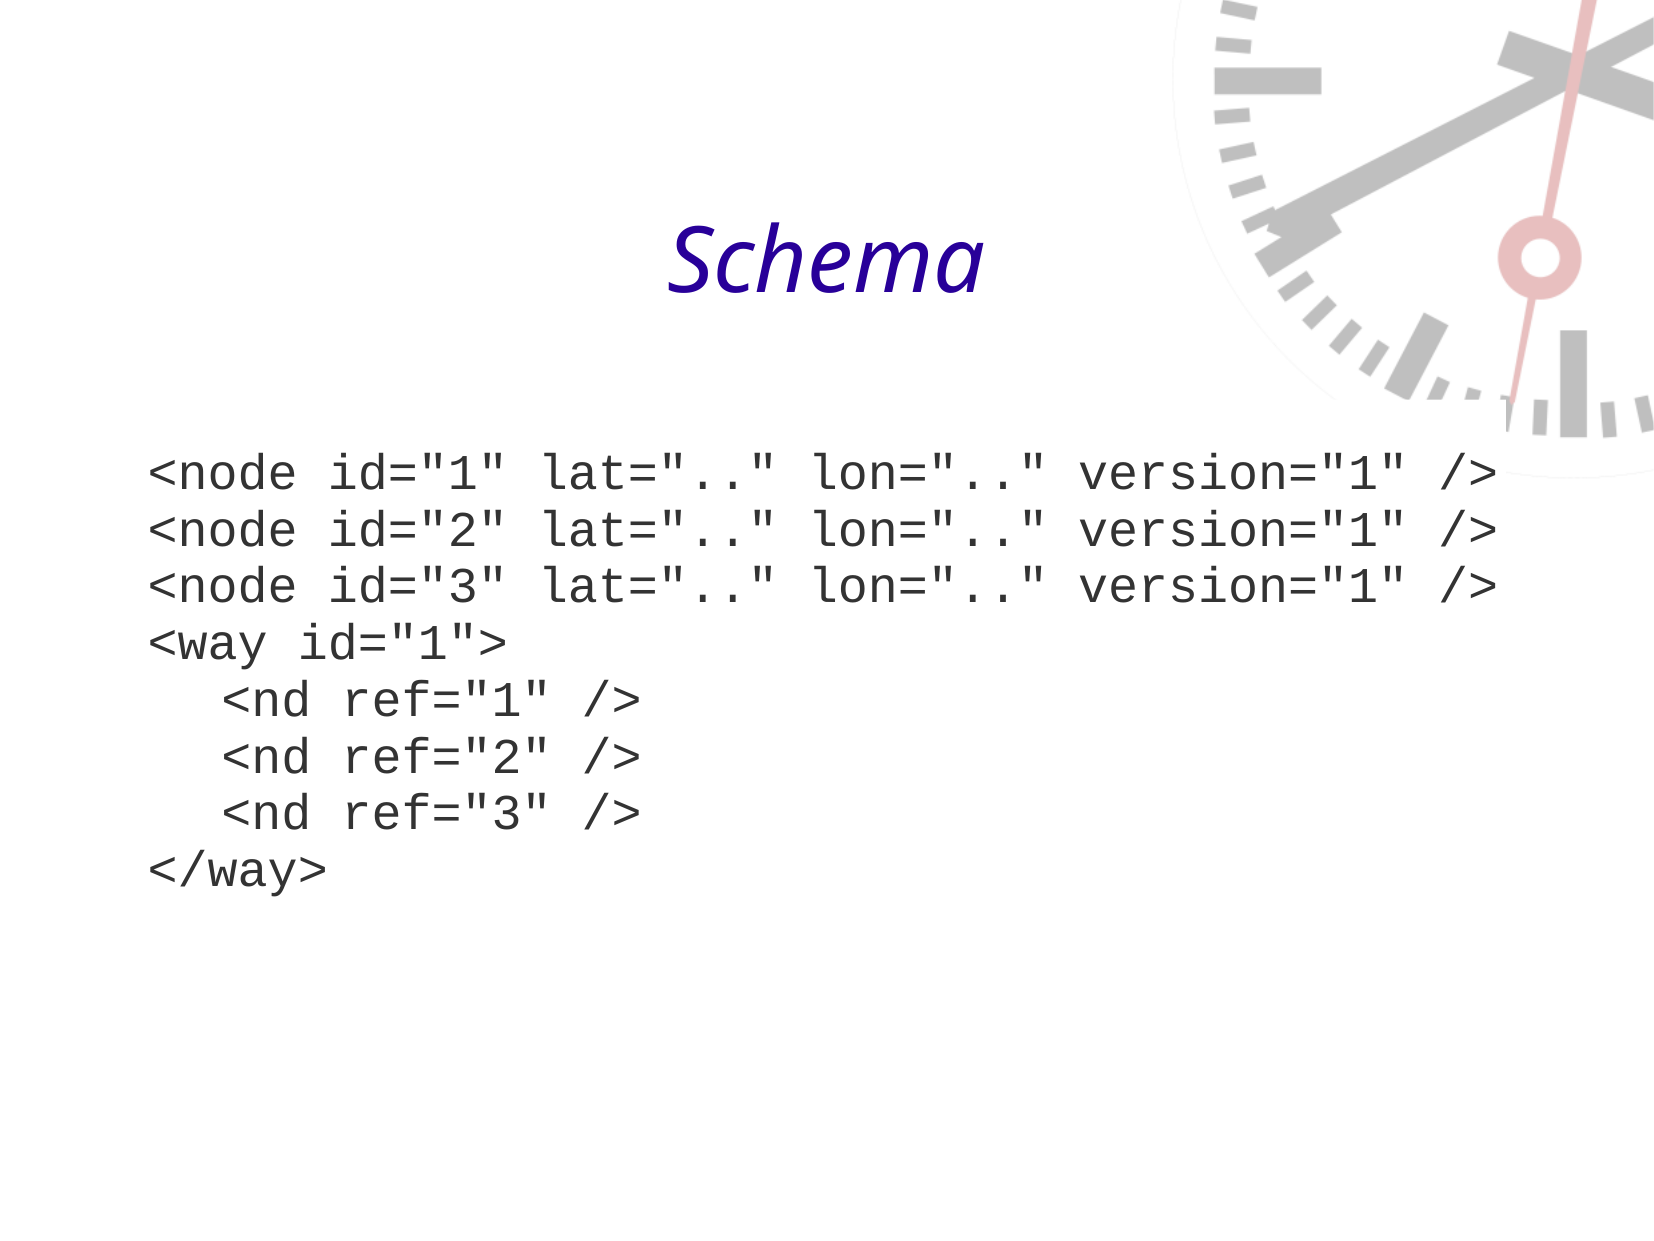

# Schema
<node id="1" lat=".." lon=".." version="1" />
<node id="2" lat=".." lon=".." version="1" />
<node id="3" lat=".." lon=".." version="1" />
<way id="1">
	<nd ref="1" />
	<nd ref="2" />
	<nd ref="3" />
</way>